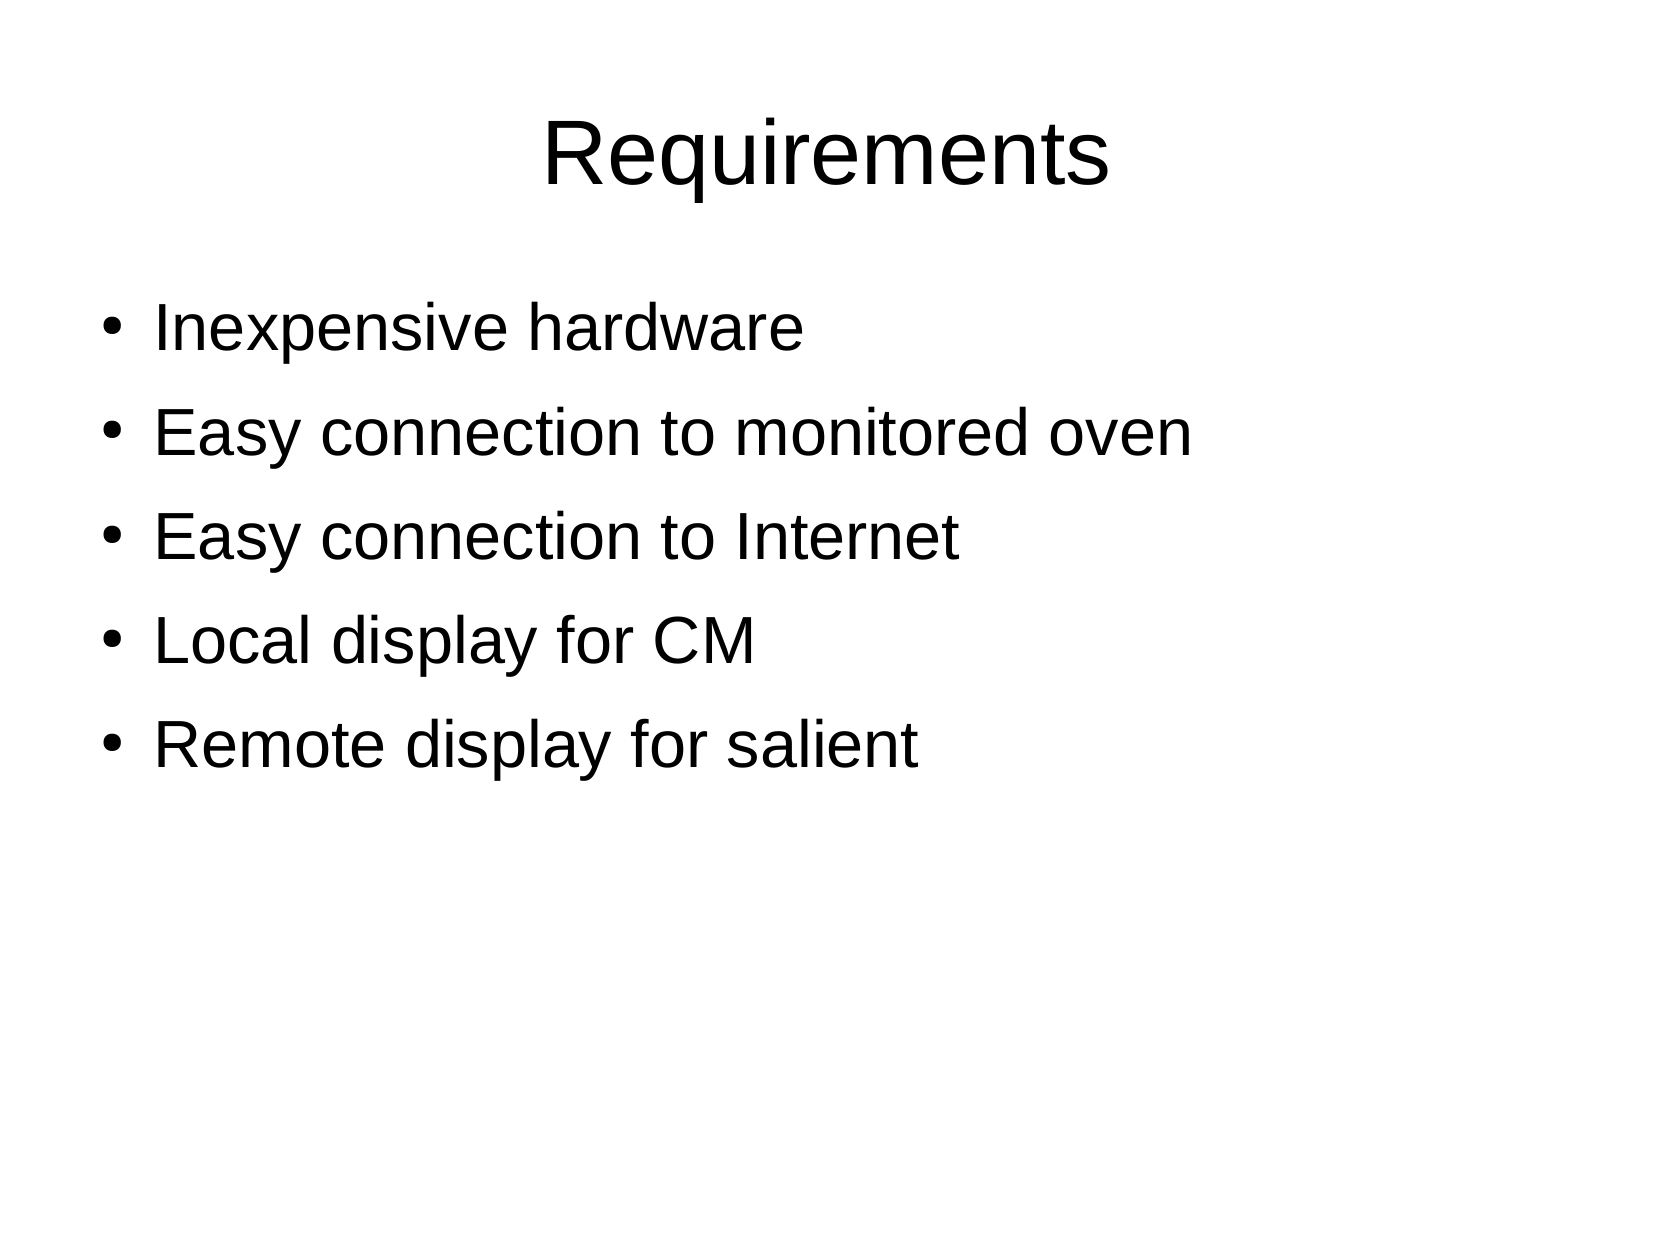

# Requirements
Inexpensive hardware
Easy connection to monitored oven
Easy connection to Internet
Local display for CM
Remote display for salient